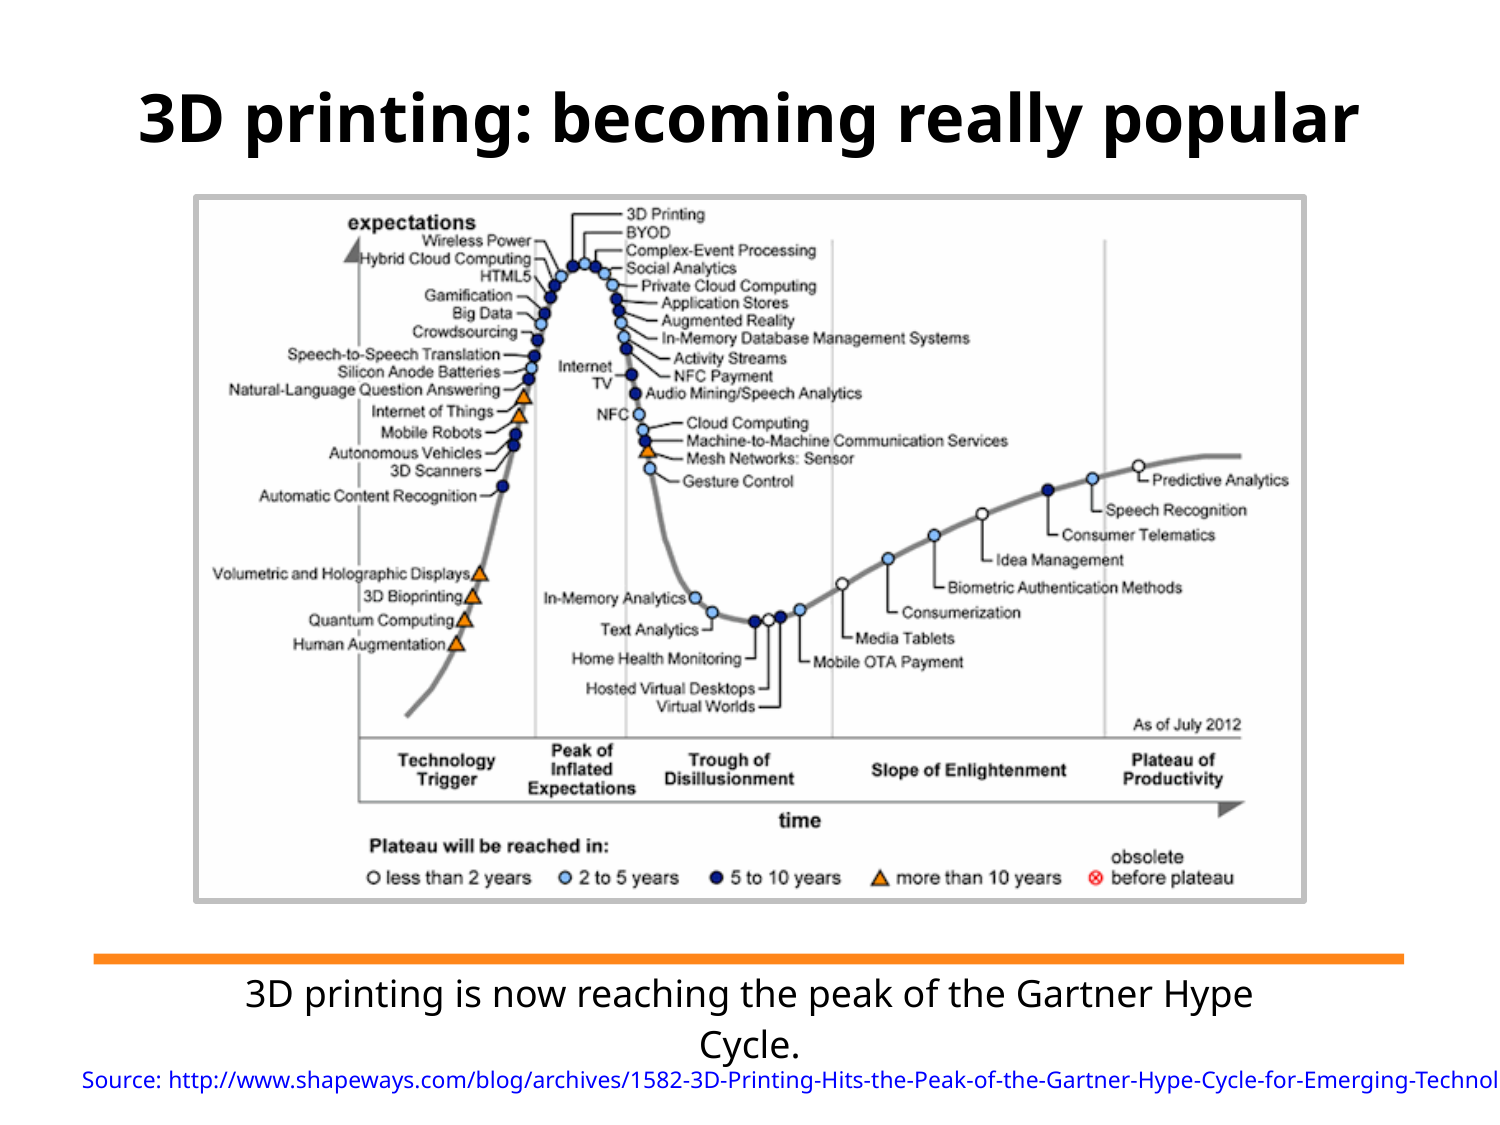

# 3D printing: becoming really popular
3D printing is now reaching the peak of the Gartner Hype Cycle.
Source: http://www.shapeways.com/blog/archives/1582-3D-Printing-Hits-the-Peak-of-the-Gartner-Hype-Cycle-for-Emerging-Technologies.html